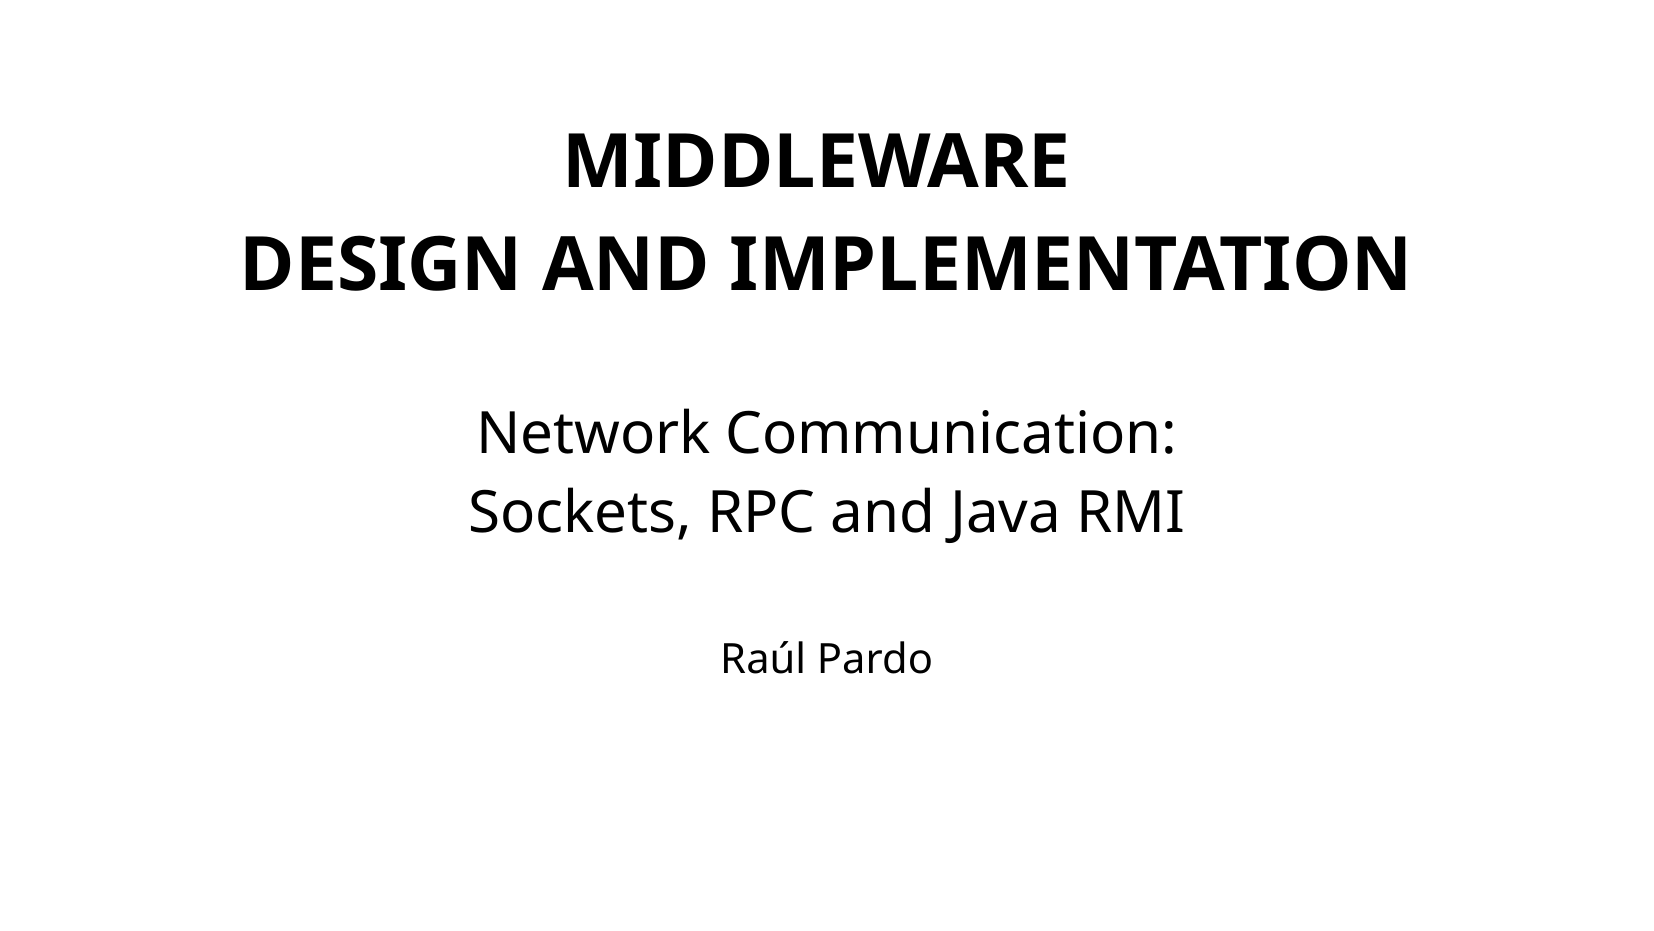

# MIDDLEWARE
DESIGN AND IMPLEMENTATION
Network Communication:
Sockets, RPC and Java RMI
Raúl Pardo